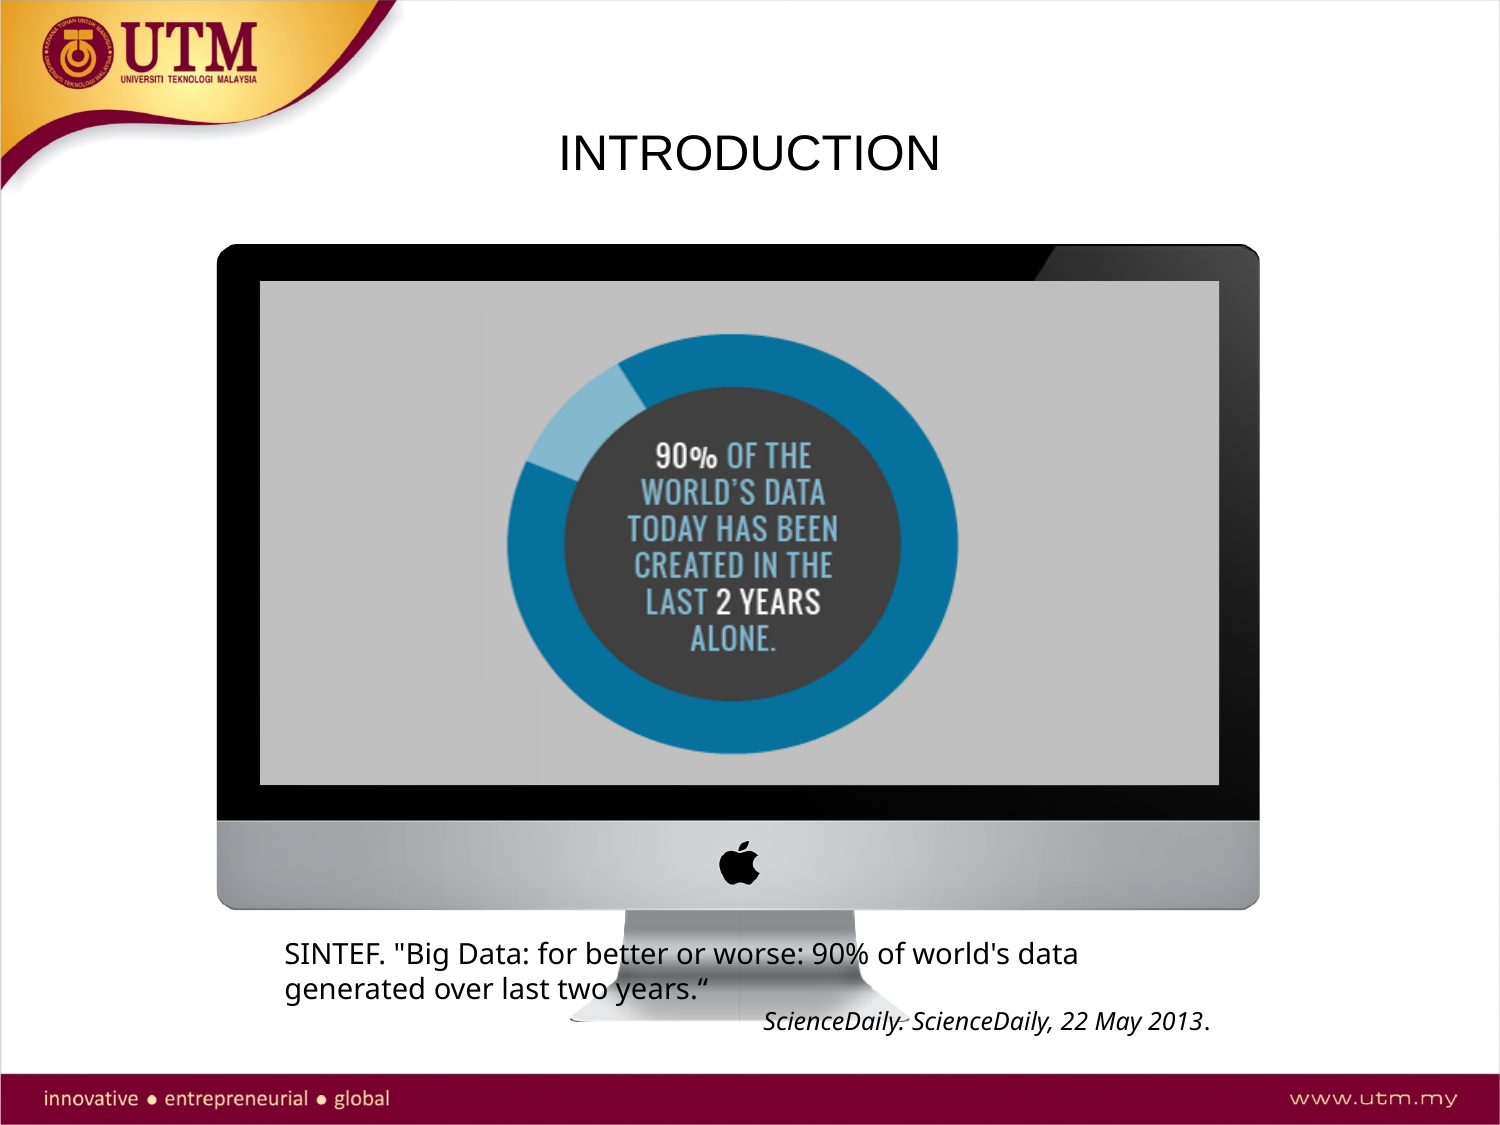

INTRODUCTION
SINTEF. "Big Data: for better or worse: 90% of world's data generated over last two years.“
ScienceDaily. ScienceDaily, 22 May 2013.